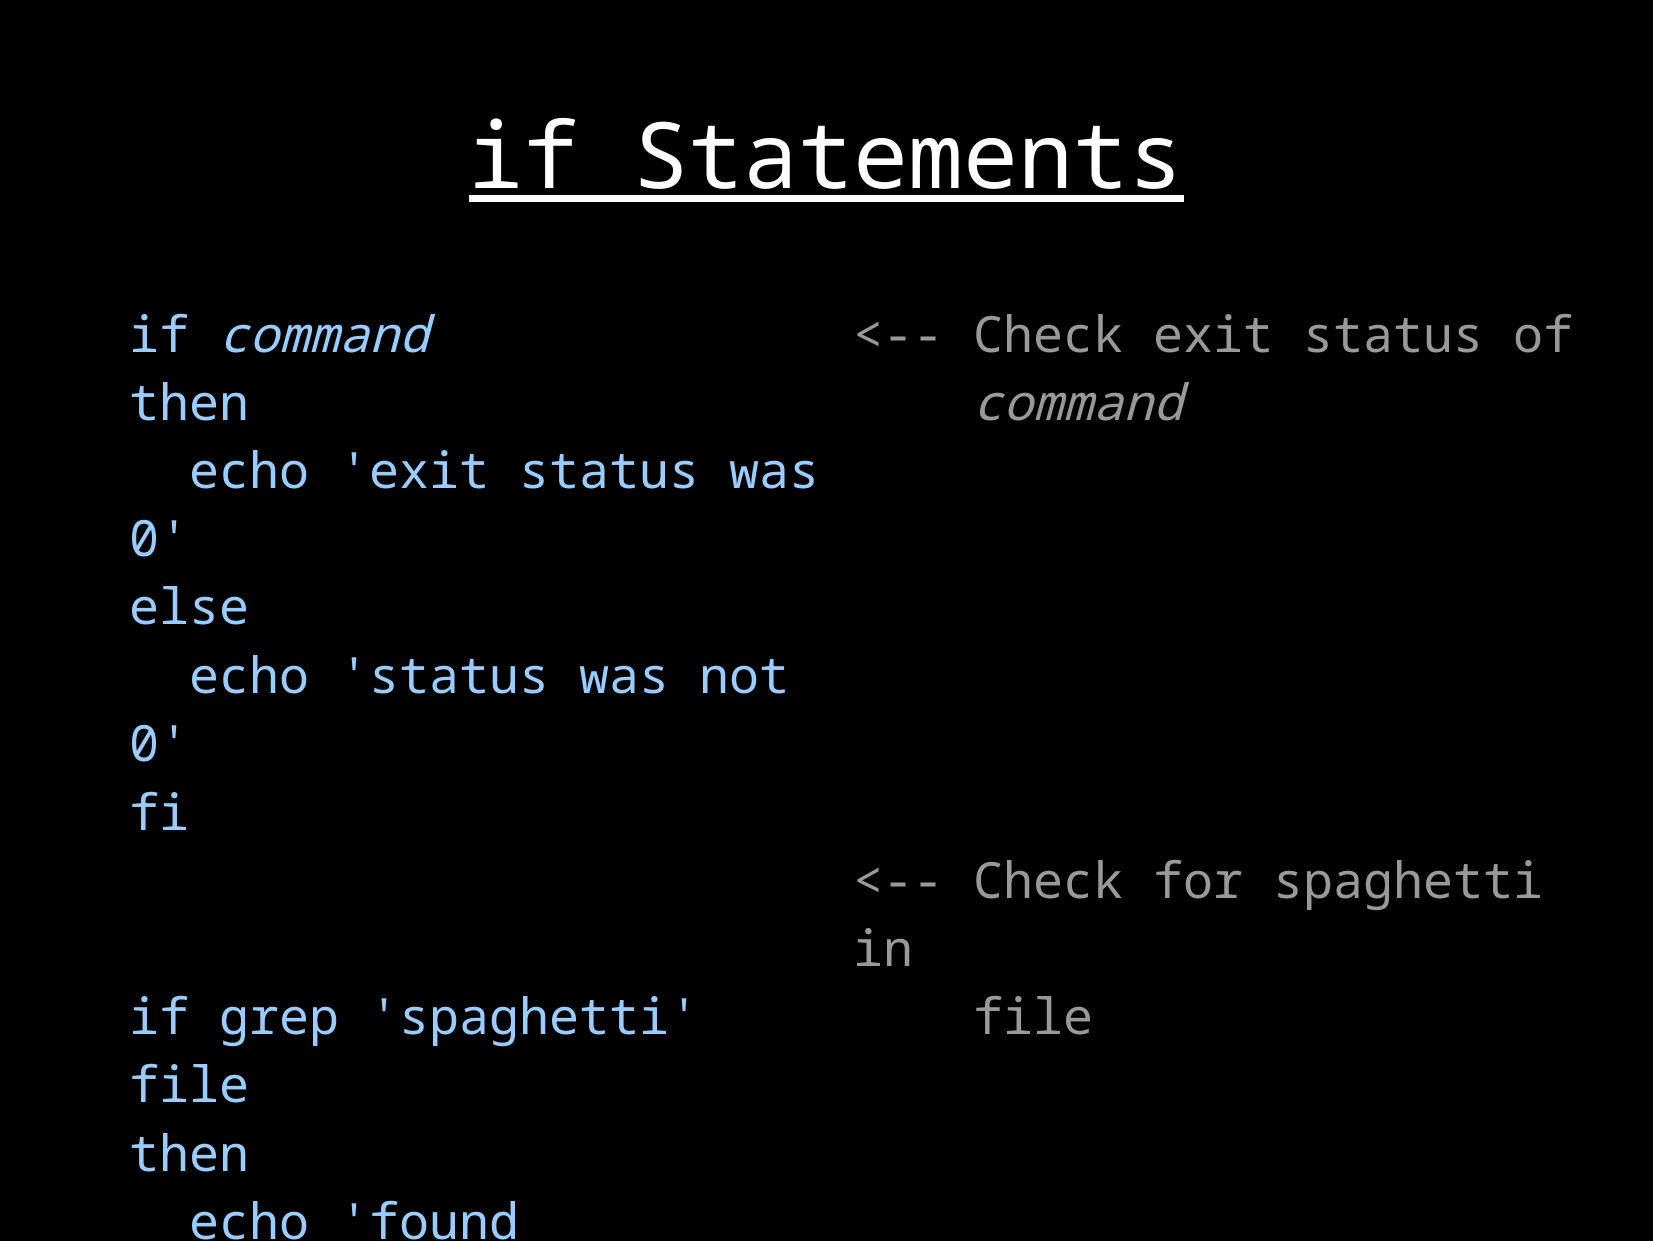

# if Statements
| if command then echo 'exit status was 0' else echo 'status was not 0' fi if grep 'spaghetti' file then echo 'found spaghetti' more commands else echo 'no spaghetti :(' fi | <-- Check exit status of command <-- Check for spaghetti in file |
| --- | --- |